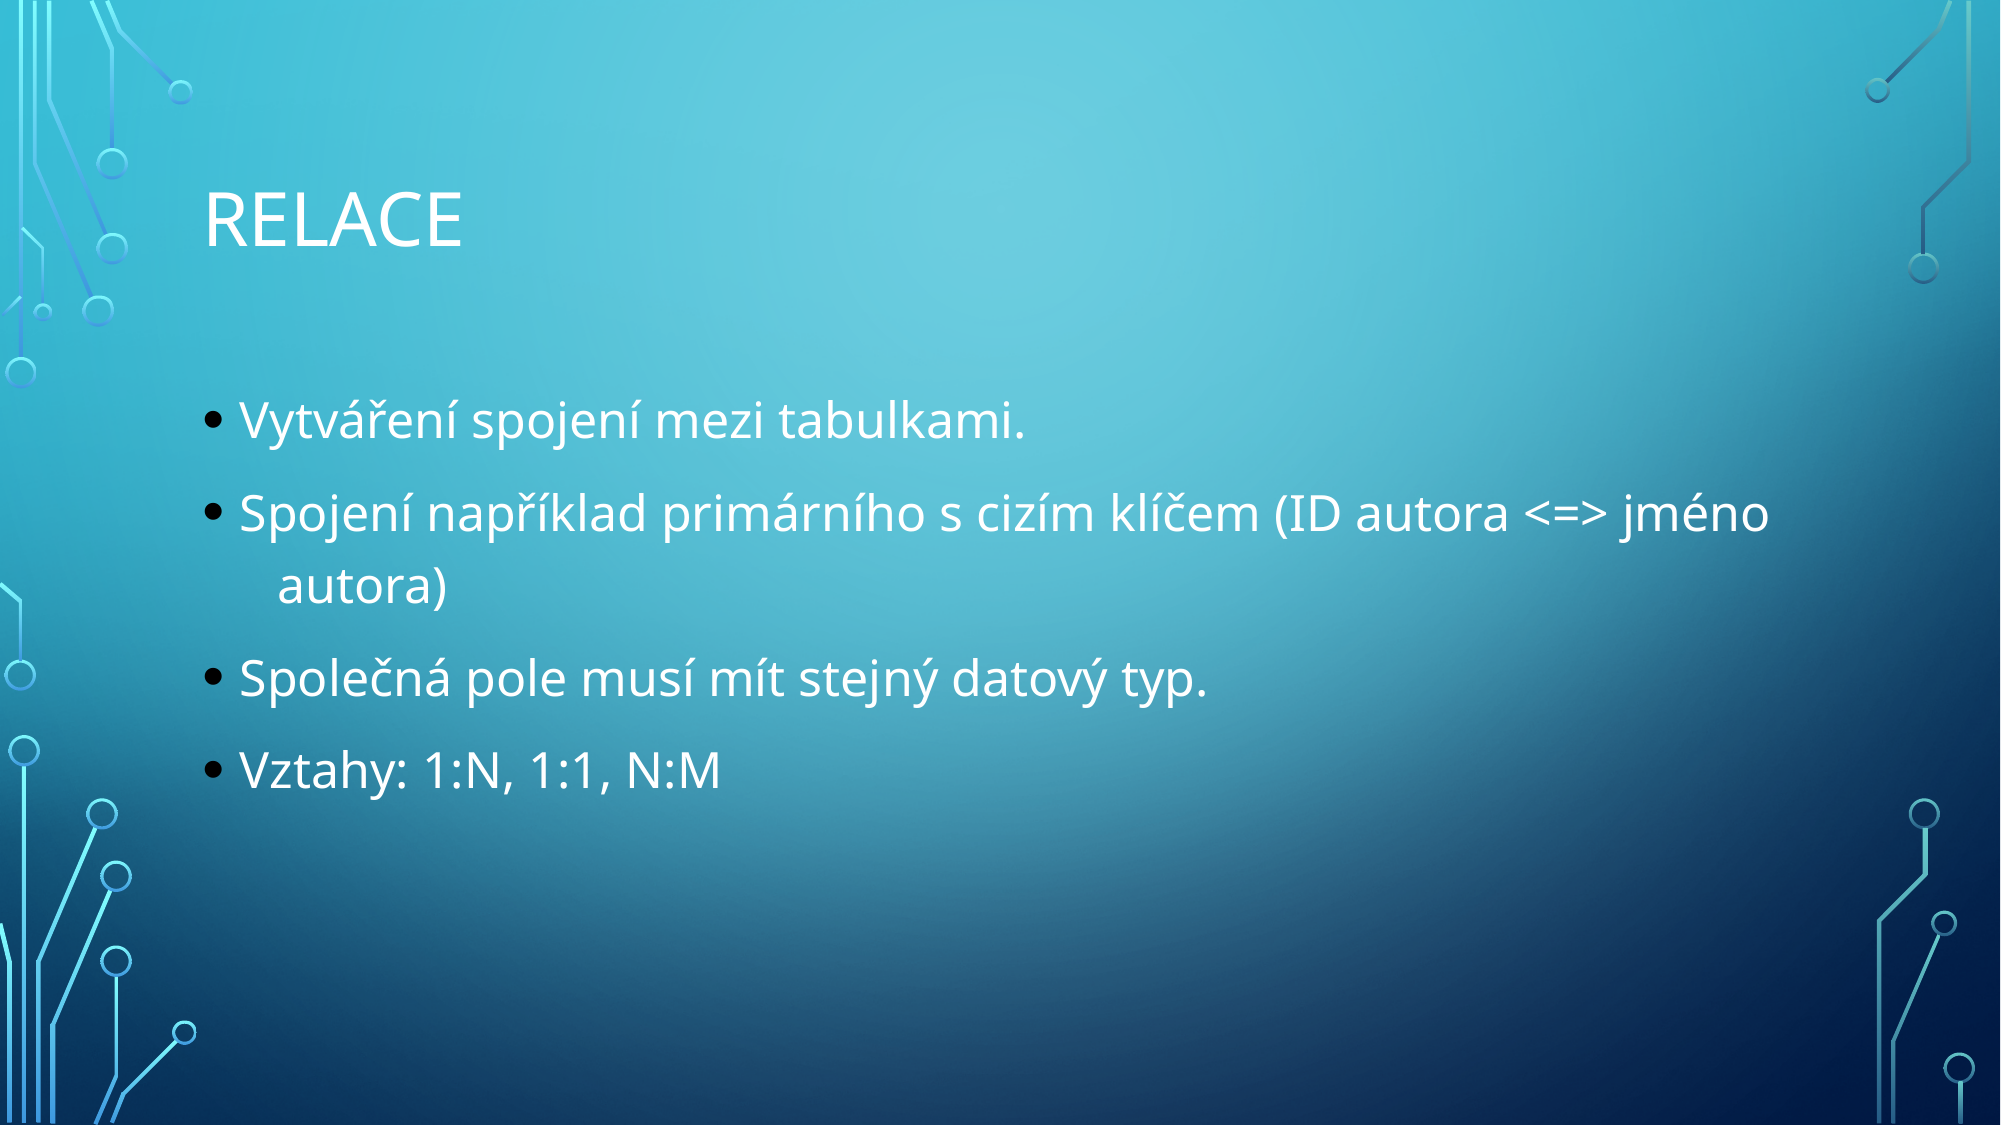

# Relace
Vytváření spojení mezi tabulkami.
Spojení například primárního s cizím klíčem (ID autora <=> jméno autora)
Společná pole musí mít stejný datový typ.
Vztahy: 1:N, 1:1, N:M